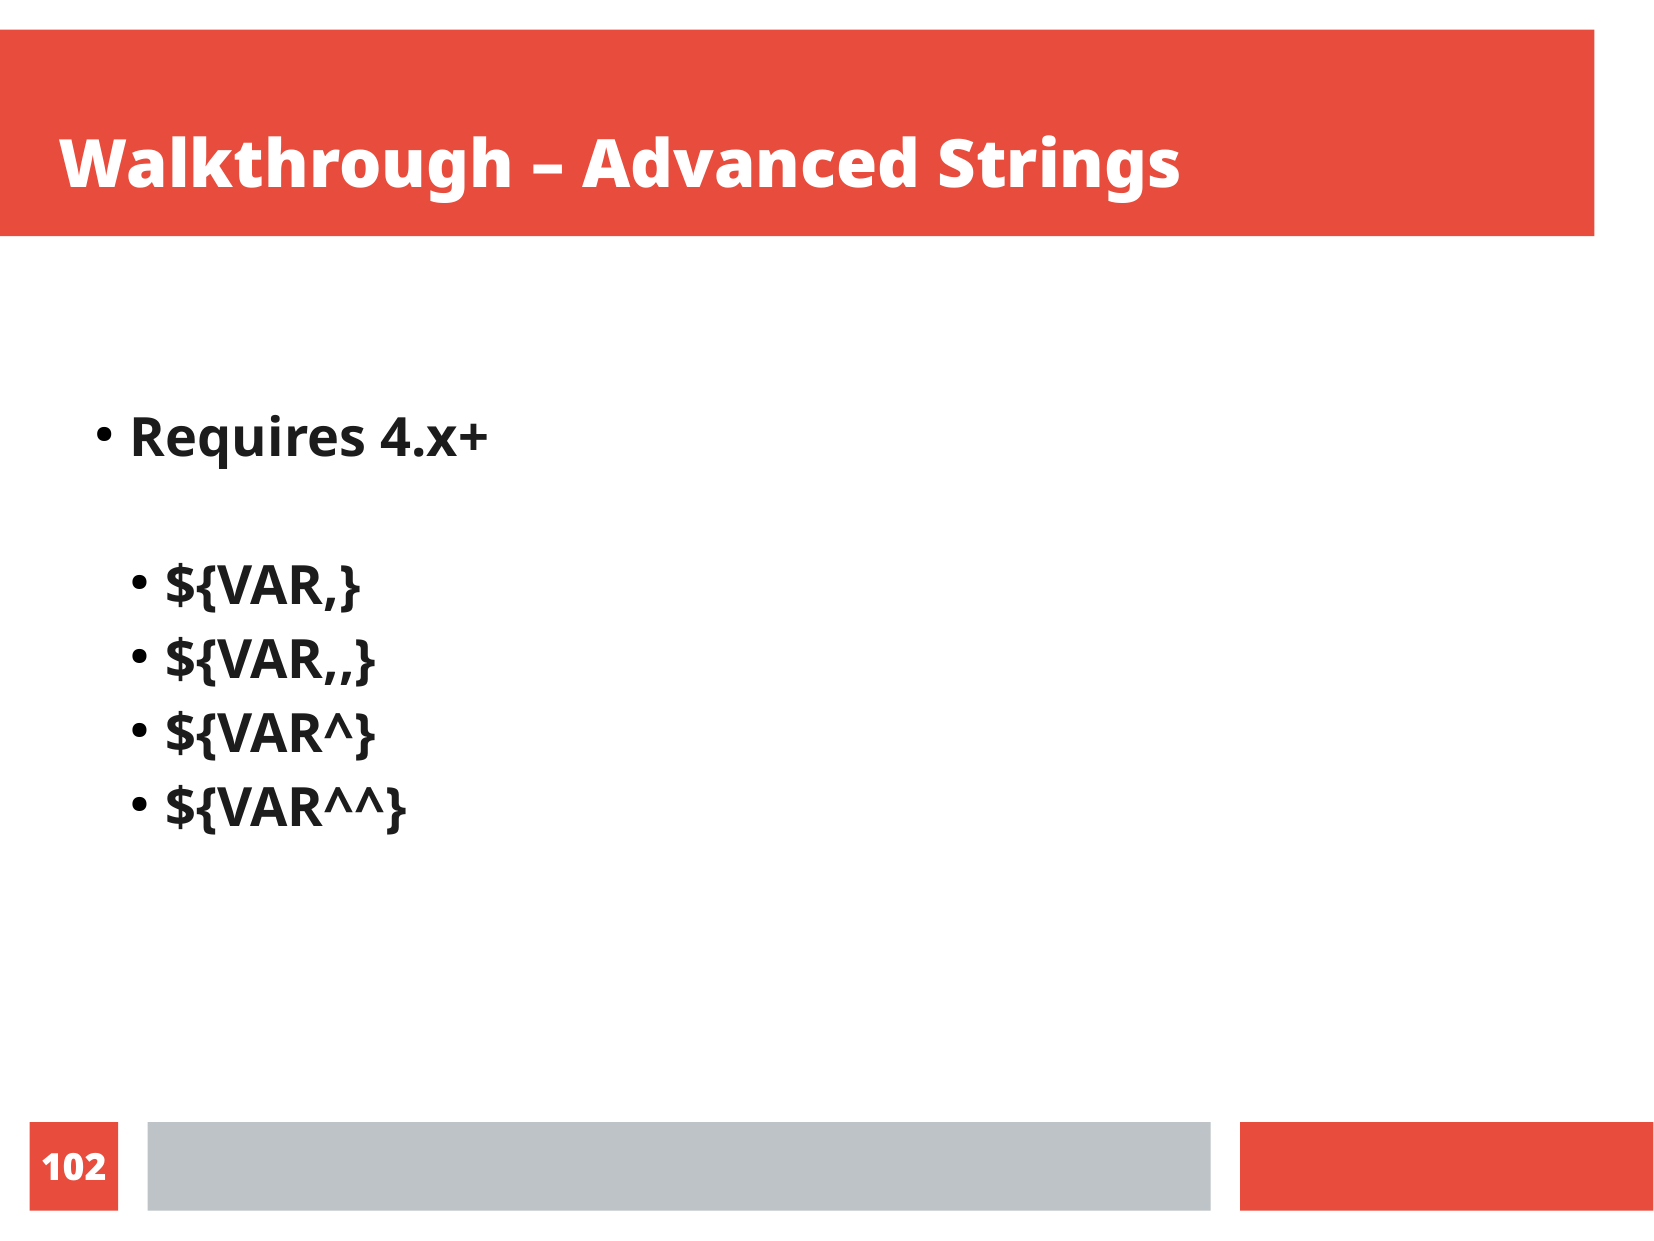

# Walkthrough – Advanced Strings
Requires 4.x+
${VAR,}
${VAR,,}
${VAR^}
${VAR^^}
102